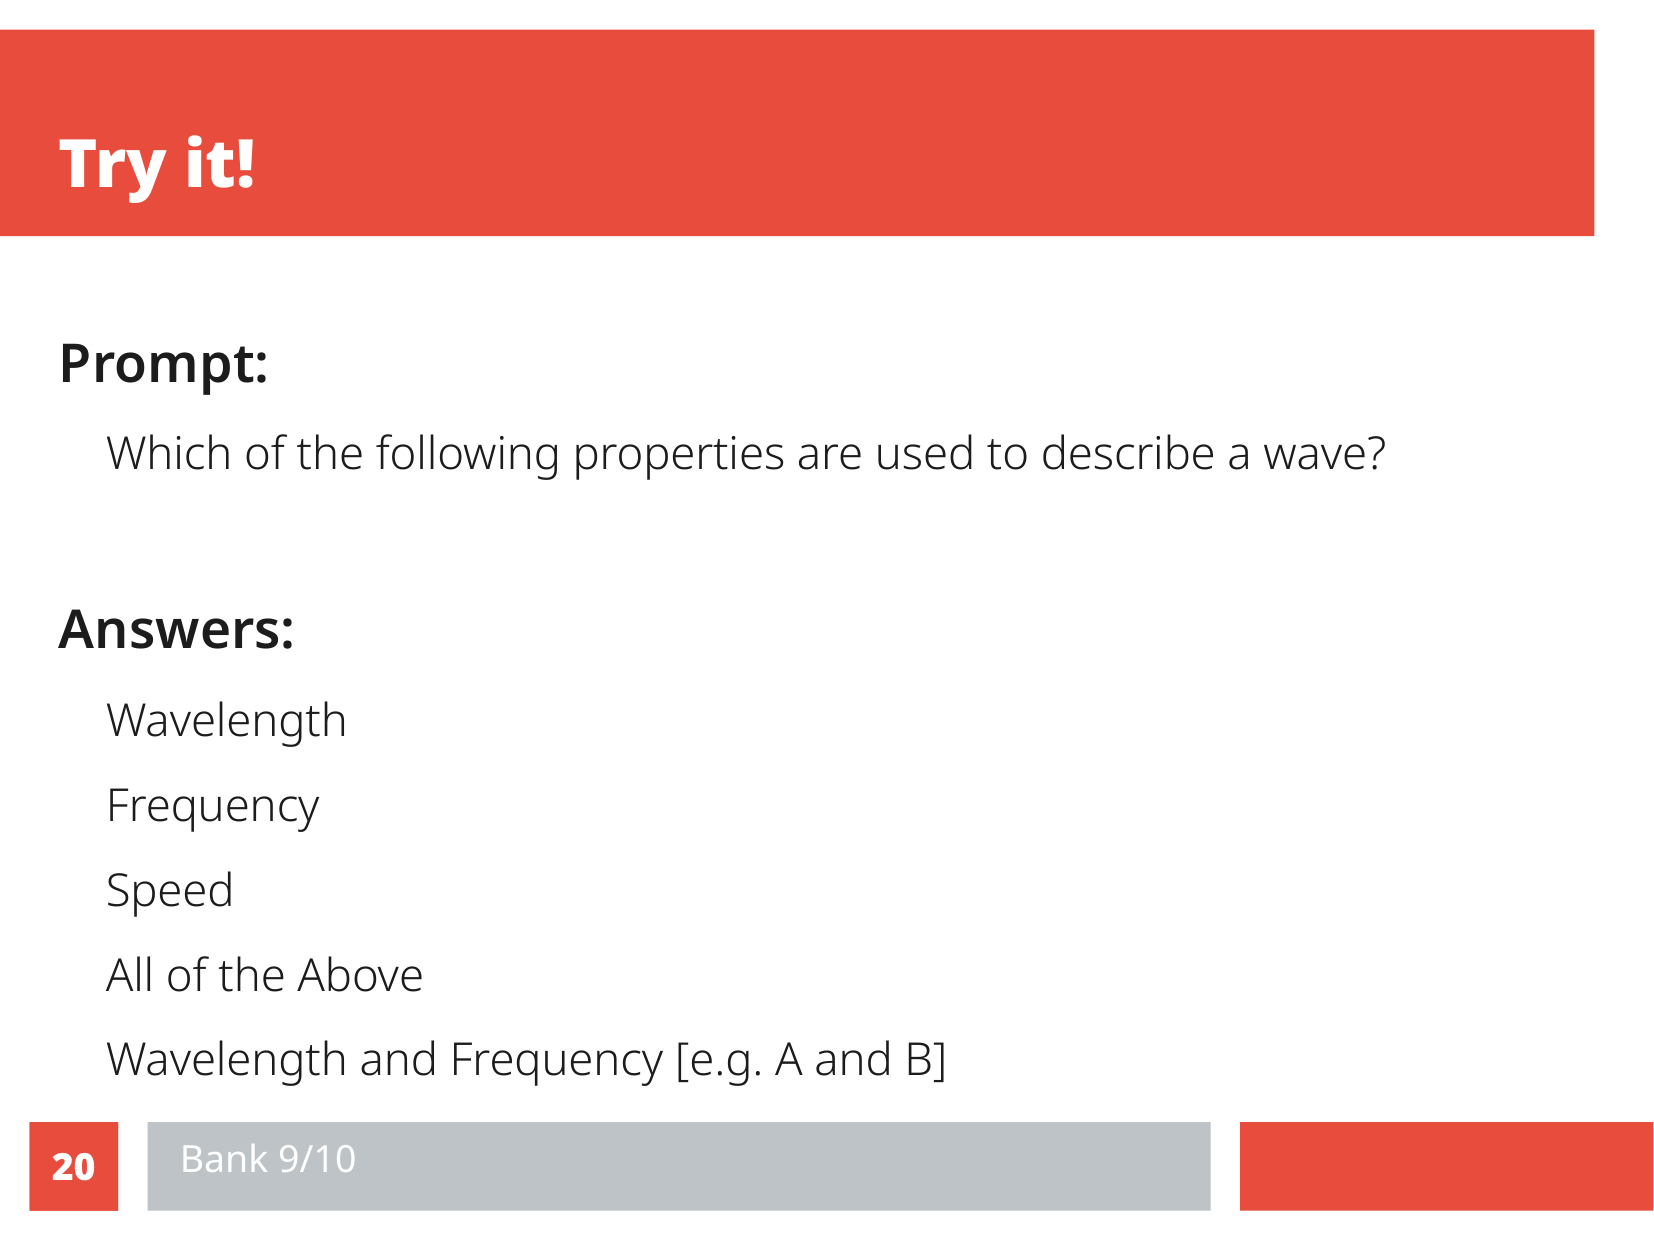

# Try it!
Prompt:
Which of the following properties are used to describe a wave?
Answers:
Wavelength
Frequency
Speed
All of the Above
Wavelength and Frequency [e.g. A and B]
20
Bank 9/10